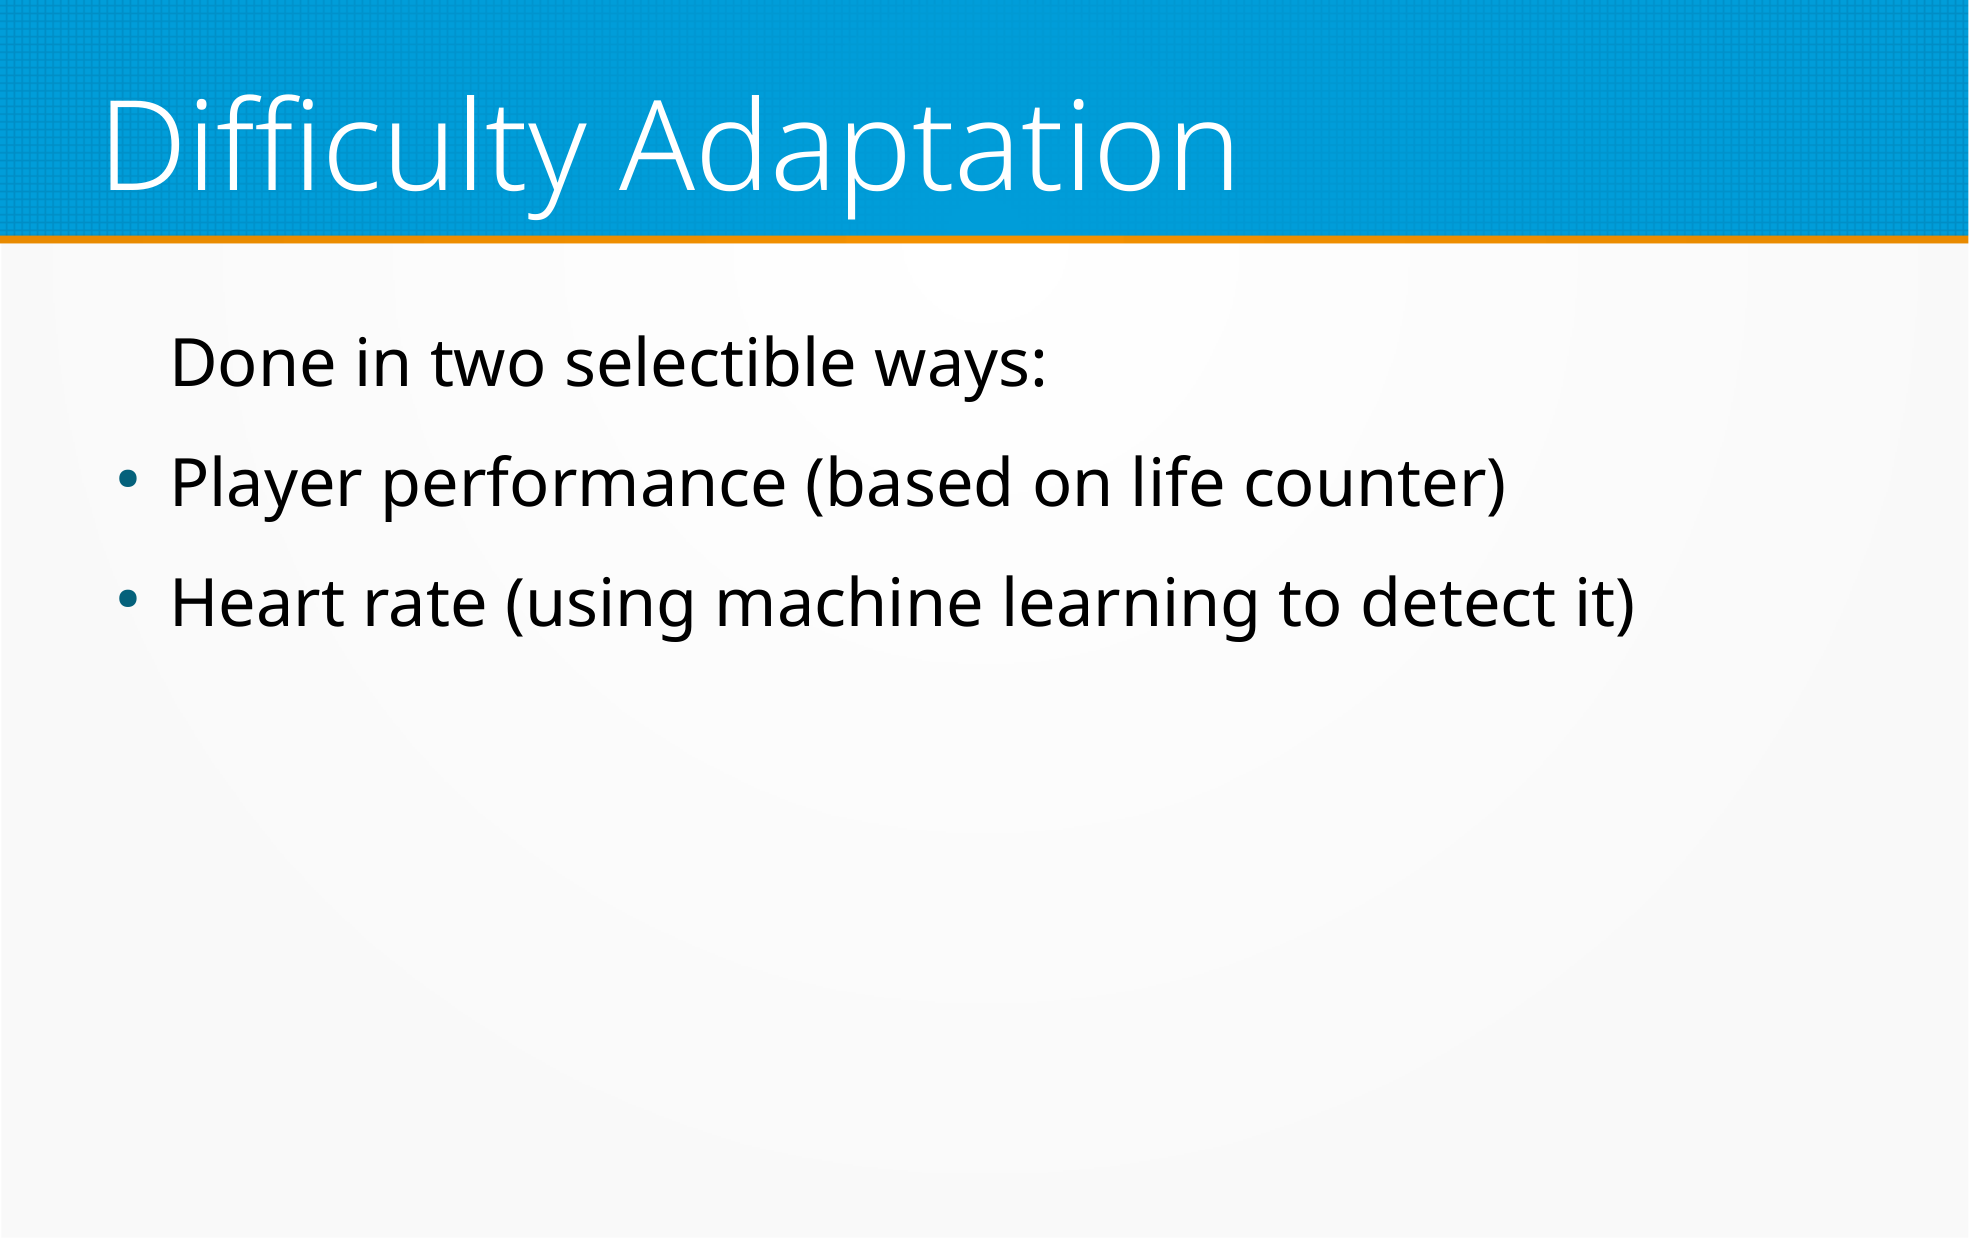

# Difficulty Adaptation
Done in two selectible ways:
Player performance (based on life counter)
Heart rate (using machine learning to detect it)